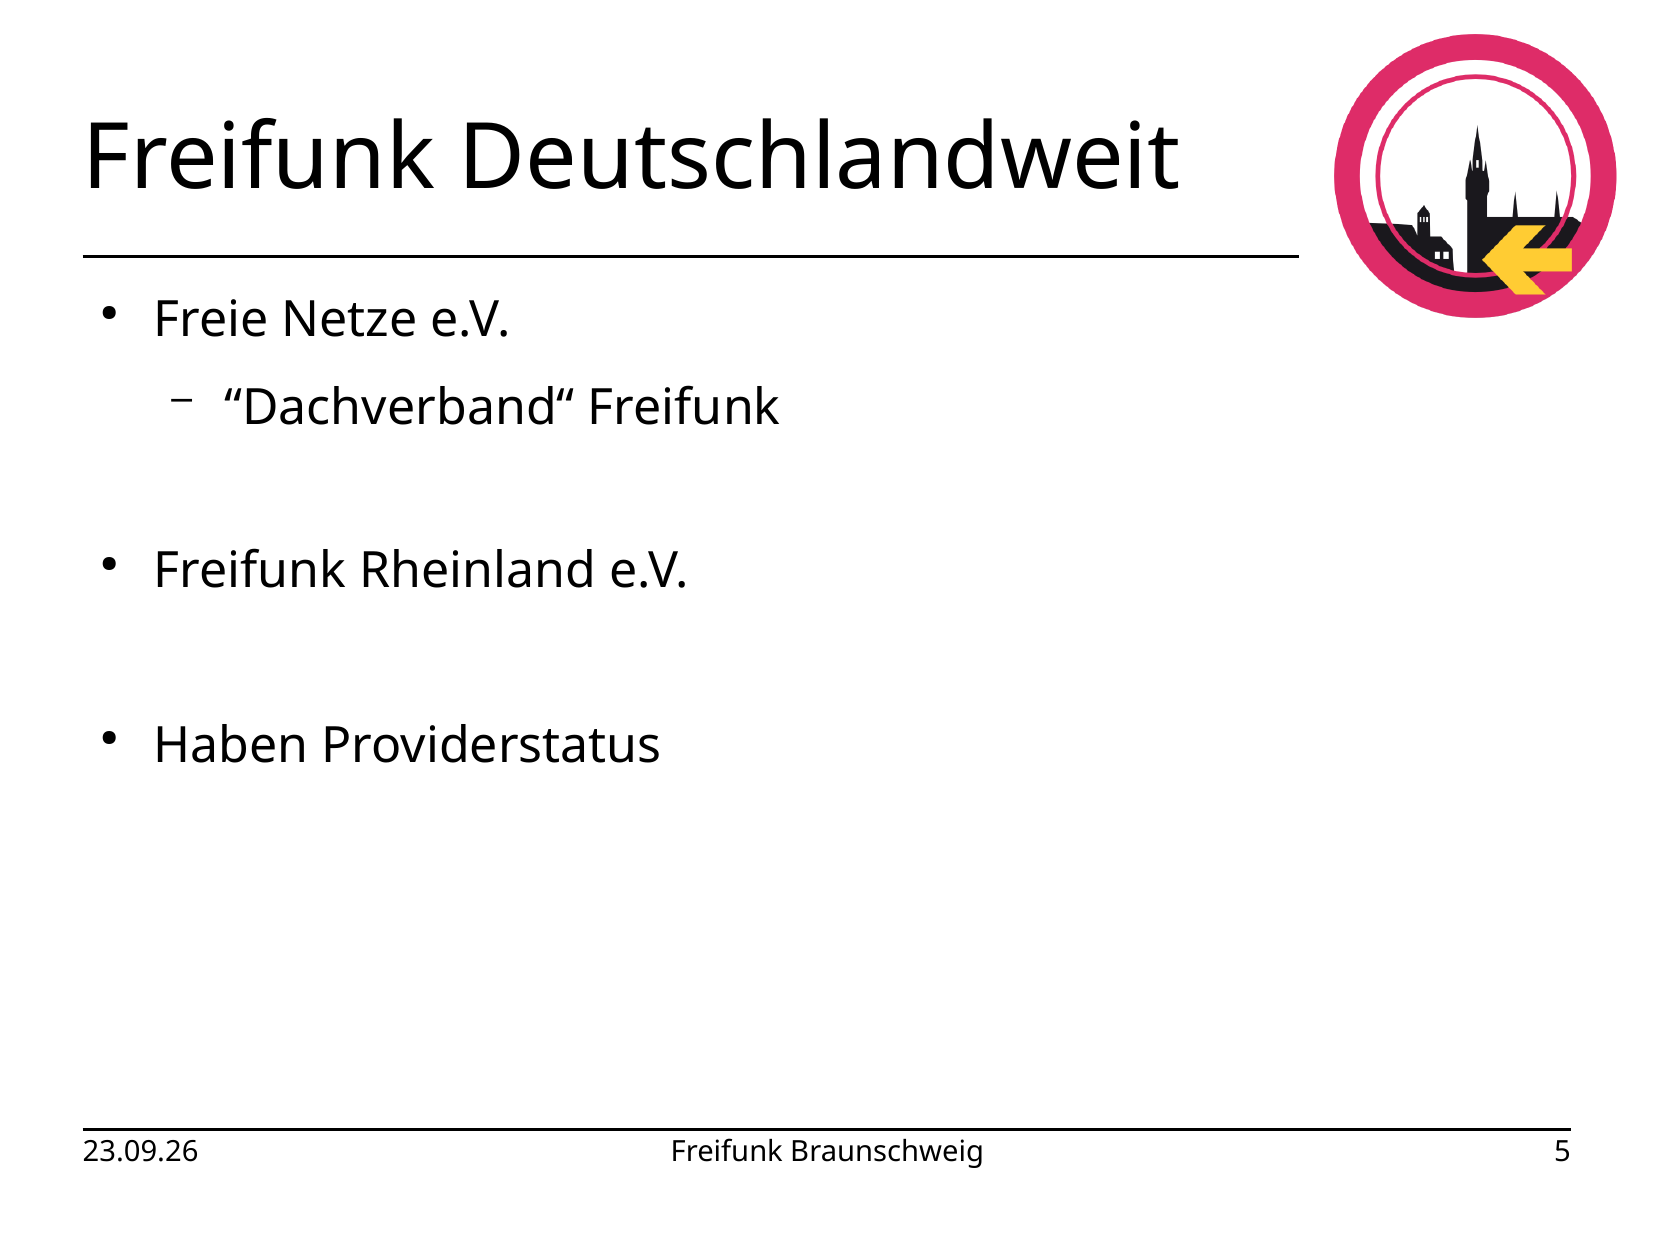

# Freifunk Deutschlandweit
Freie Netze e.V.
“Dachverband“ Freifunk
Freifunk Rheinland e.V.
Haben Providerstatus
Freifunk Braunschweig
5